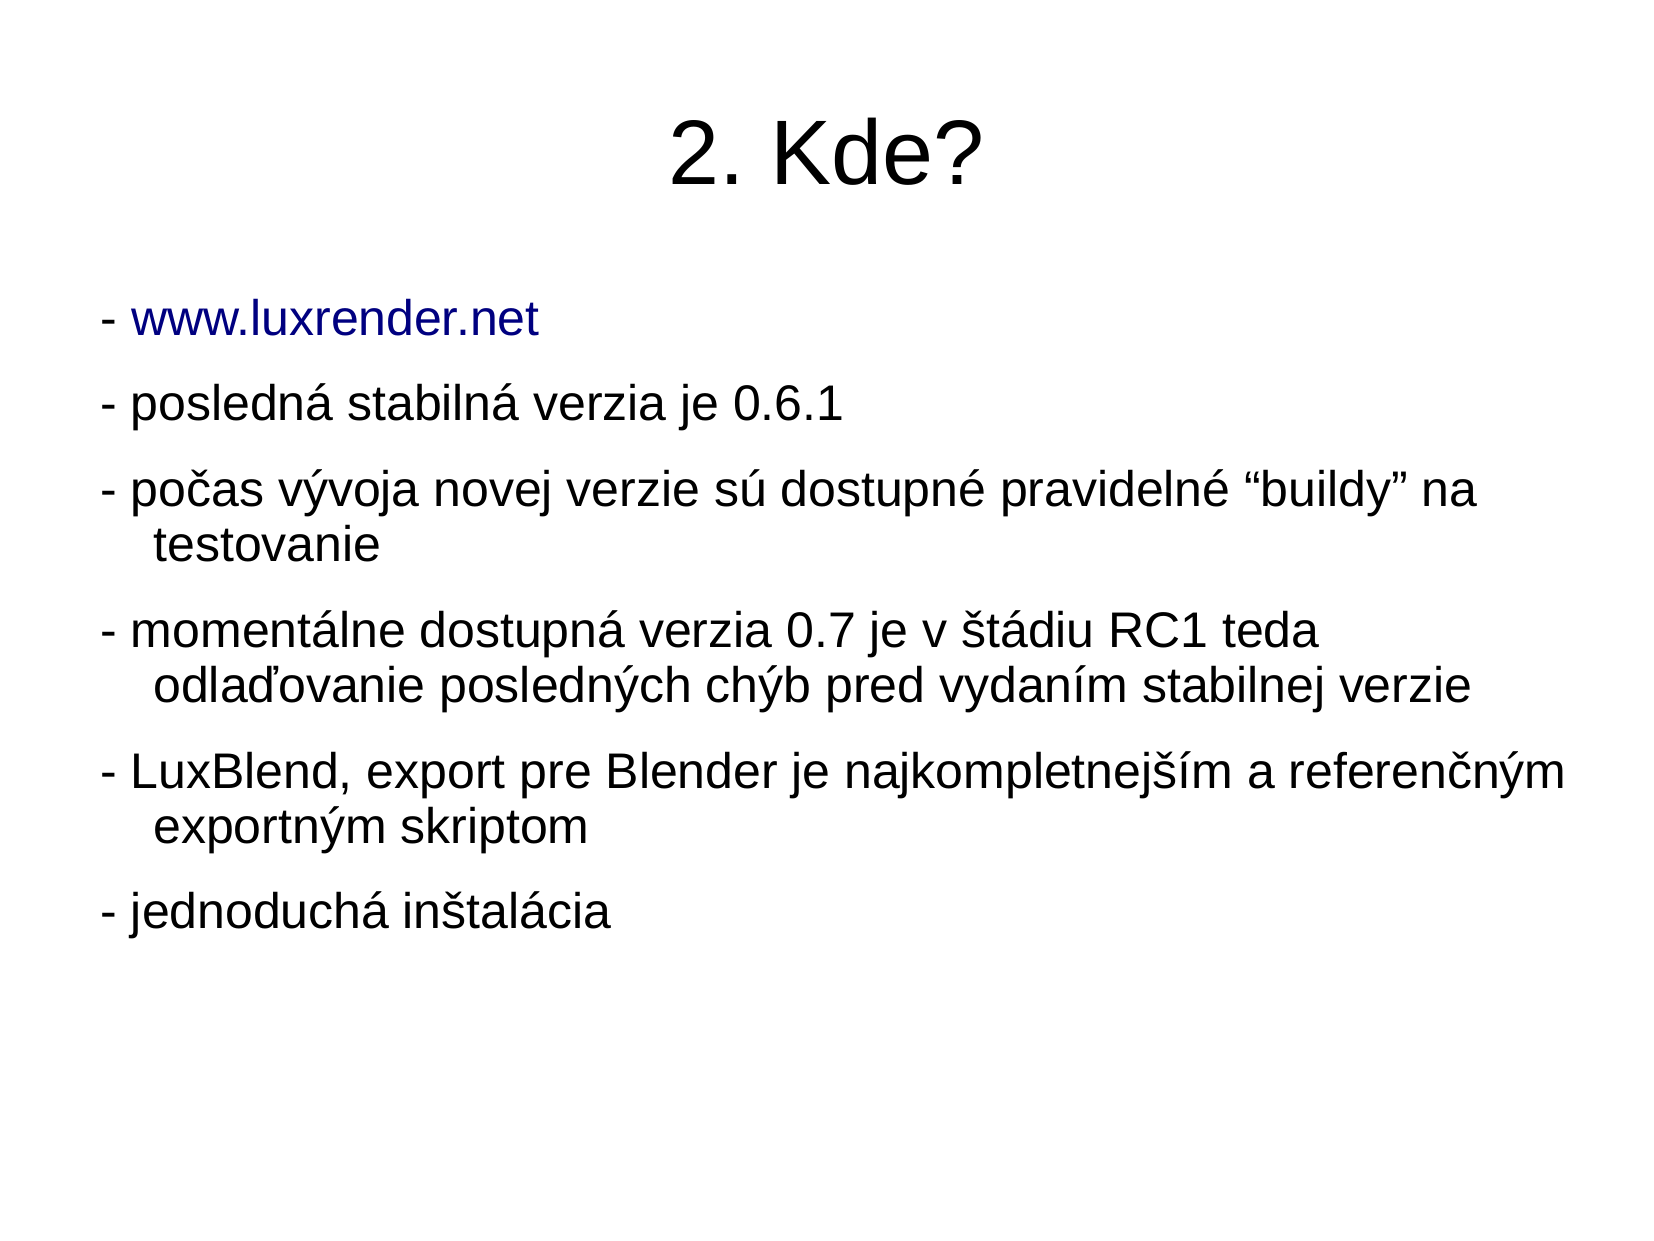

# 2. Kde?
- www.luxrender.net
- posledná stabilná verzia je 0.6.1
- počas vývoja novej verzie sú dostupné pravidelné “buildy” na testovanie
- momentálne dostupná verzia 0.7 je v štádiu RC1 teda odlaďovanie posledných chýb pred vydaním stabilnej verzie
- LuxBlend, export pre Blender je najkompletnejším a referenčným exportným skriptom
- jednoduchá inštalácia